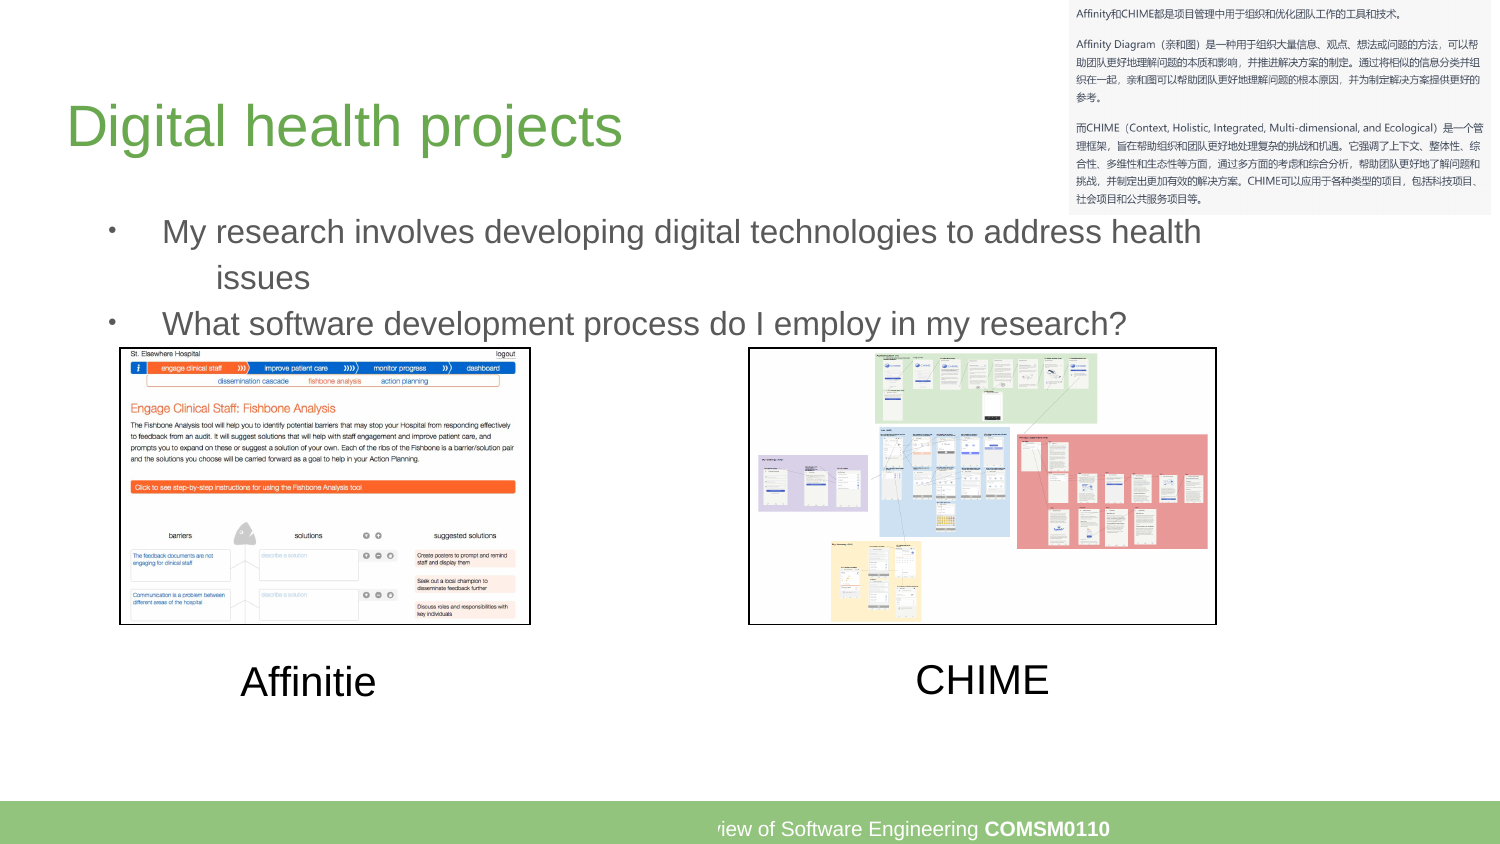

# Digital health projects
My research involves developing digital technologies to address health issues
What software development process do I employ in my research?
CHIME
Affinitie